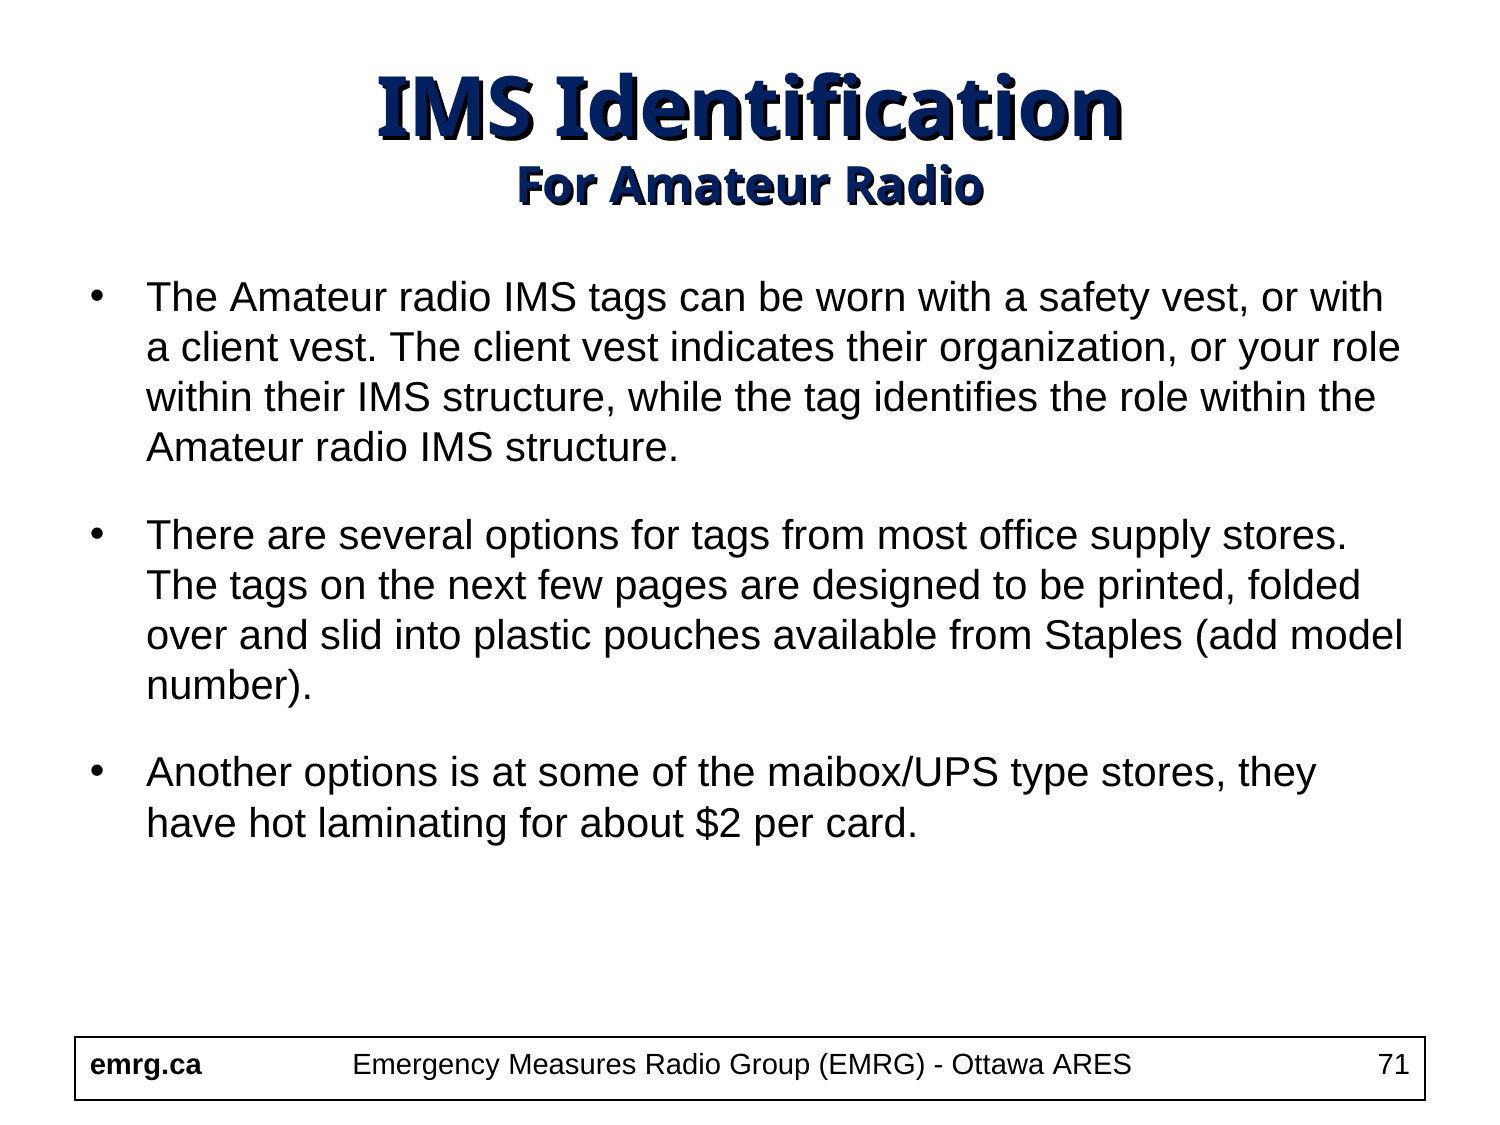

IMS Identification
For Amateur Radio
The Amateur radio IMS tags can be worn with a safety vest, or with a client vest. The client vest indicates their organization, or your role within their IMS structure, while the tag identifies the role within the Amateur radio IMS structure.
There are several options for tags from most office supply stores. The tags on the next few pages are designed to be printed, folded over and slid into plastic pouches available from Staples (add model number).
Another options is at some of the maibox/UPS type stores, they have hot laminating for about $2 per card.
Emergency Measures Radio Group (EMRG) - Ottawa ARES